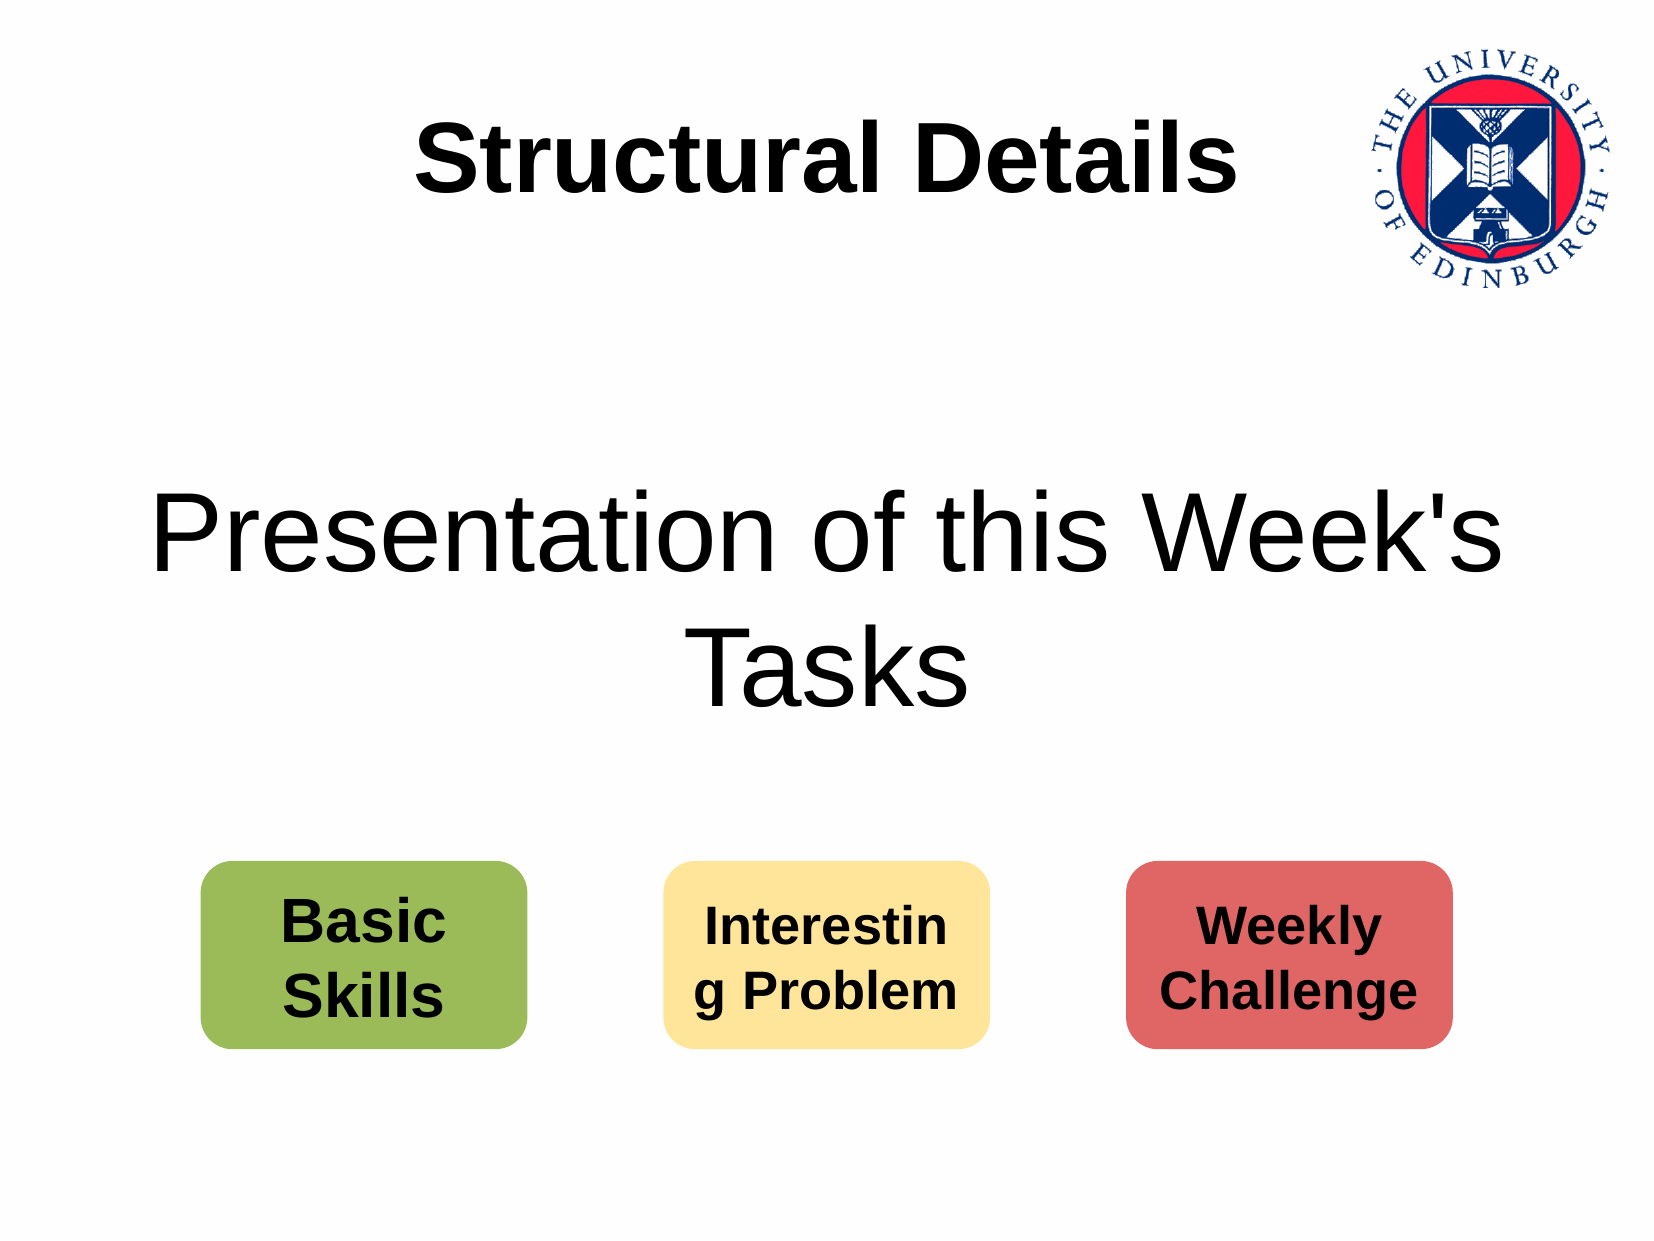

Structural Details
# Presentation of this Week's Tasks
Basic Skills
Interesting Problem
Weekly Challenge